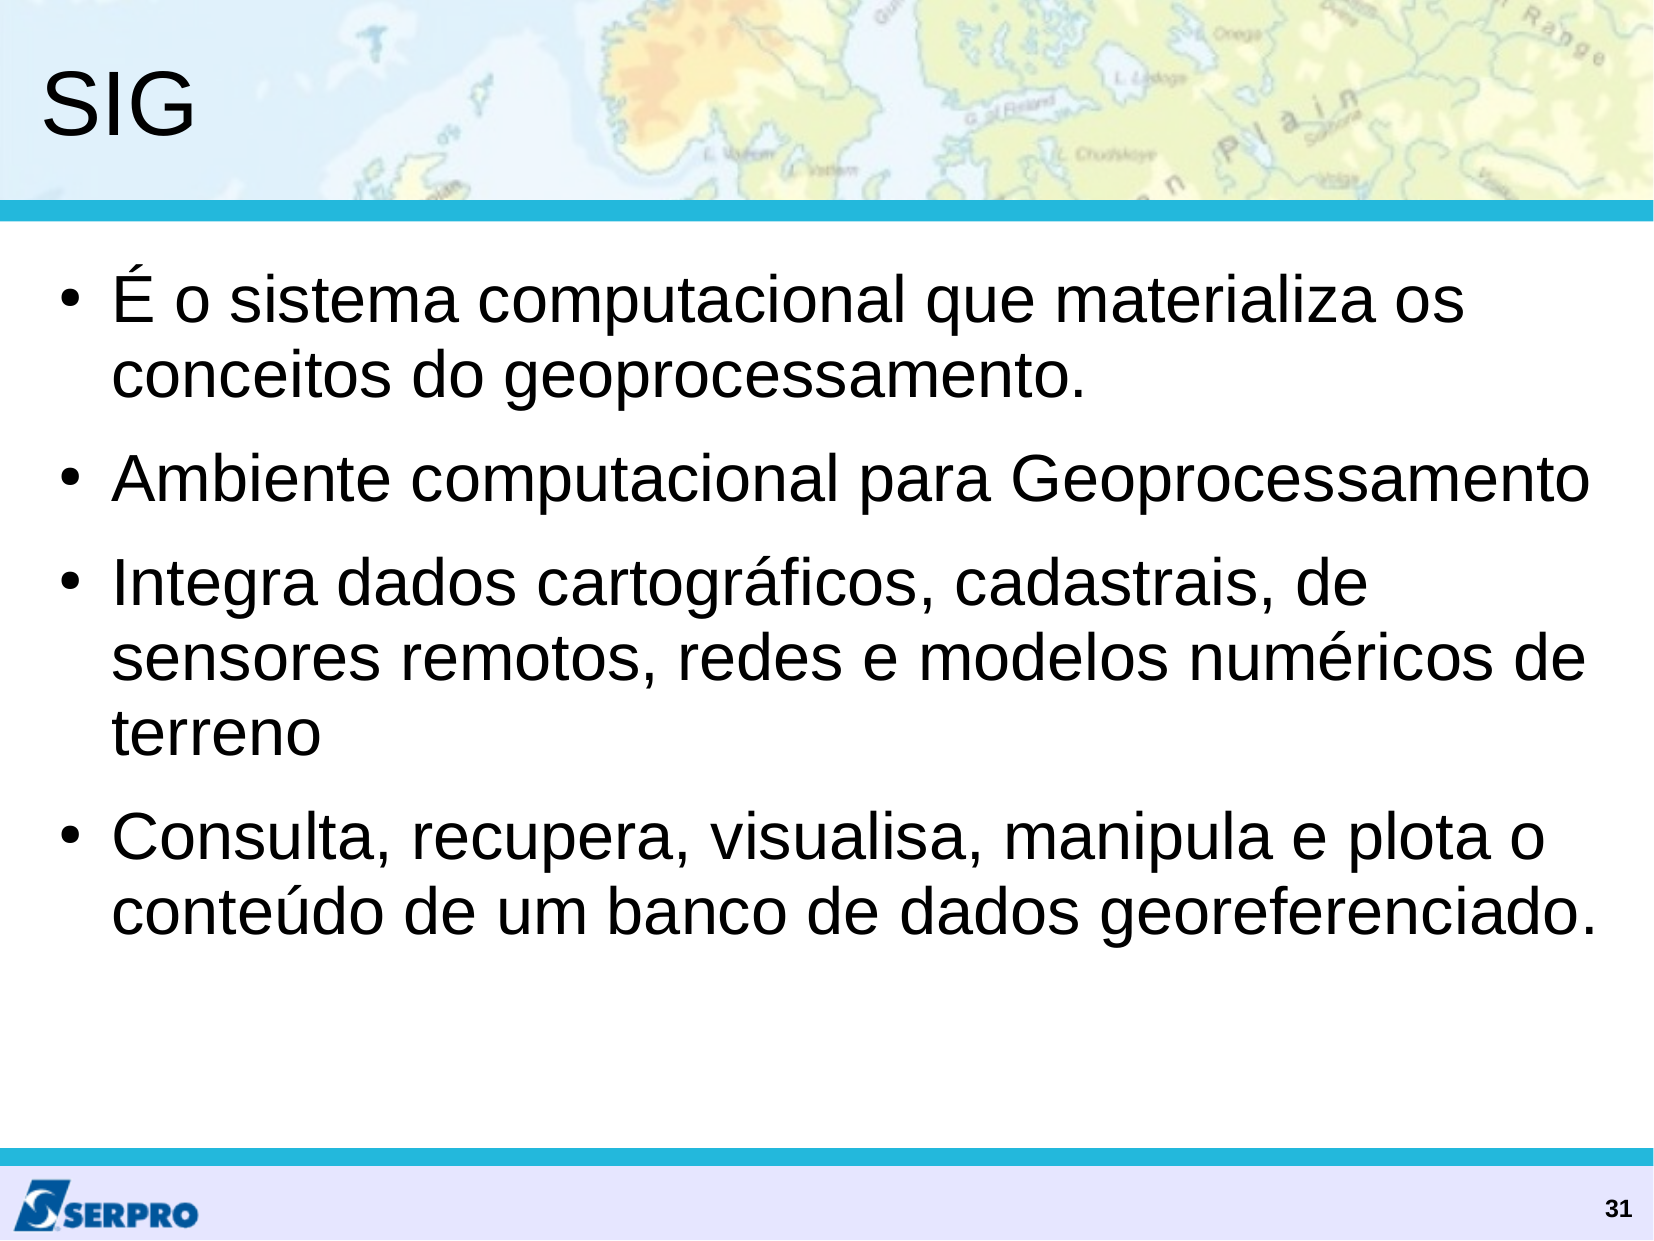

# SIG
É o sistema computacional que materializa os conceitos do geoprocessamento.
Ambiente computacional para Geoprocessamento
Integra dados cartográficos, cadastrais, de sensores remotos, redes e modelos numéricos de terreno
Consulta, recupera, visualisa, manipula e plota o conteúdo de um banco de dados georeferenciado.
31